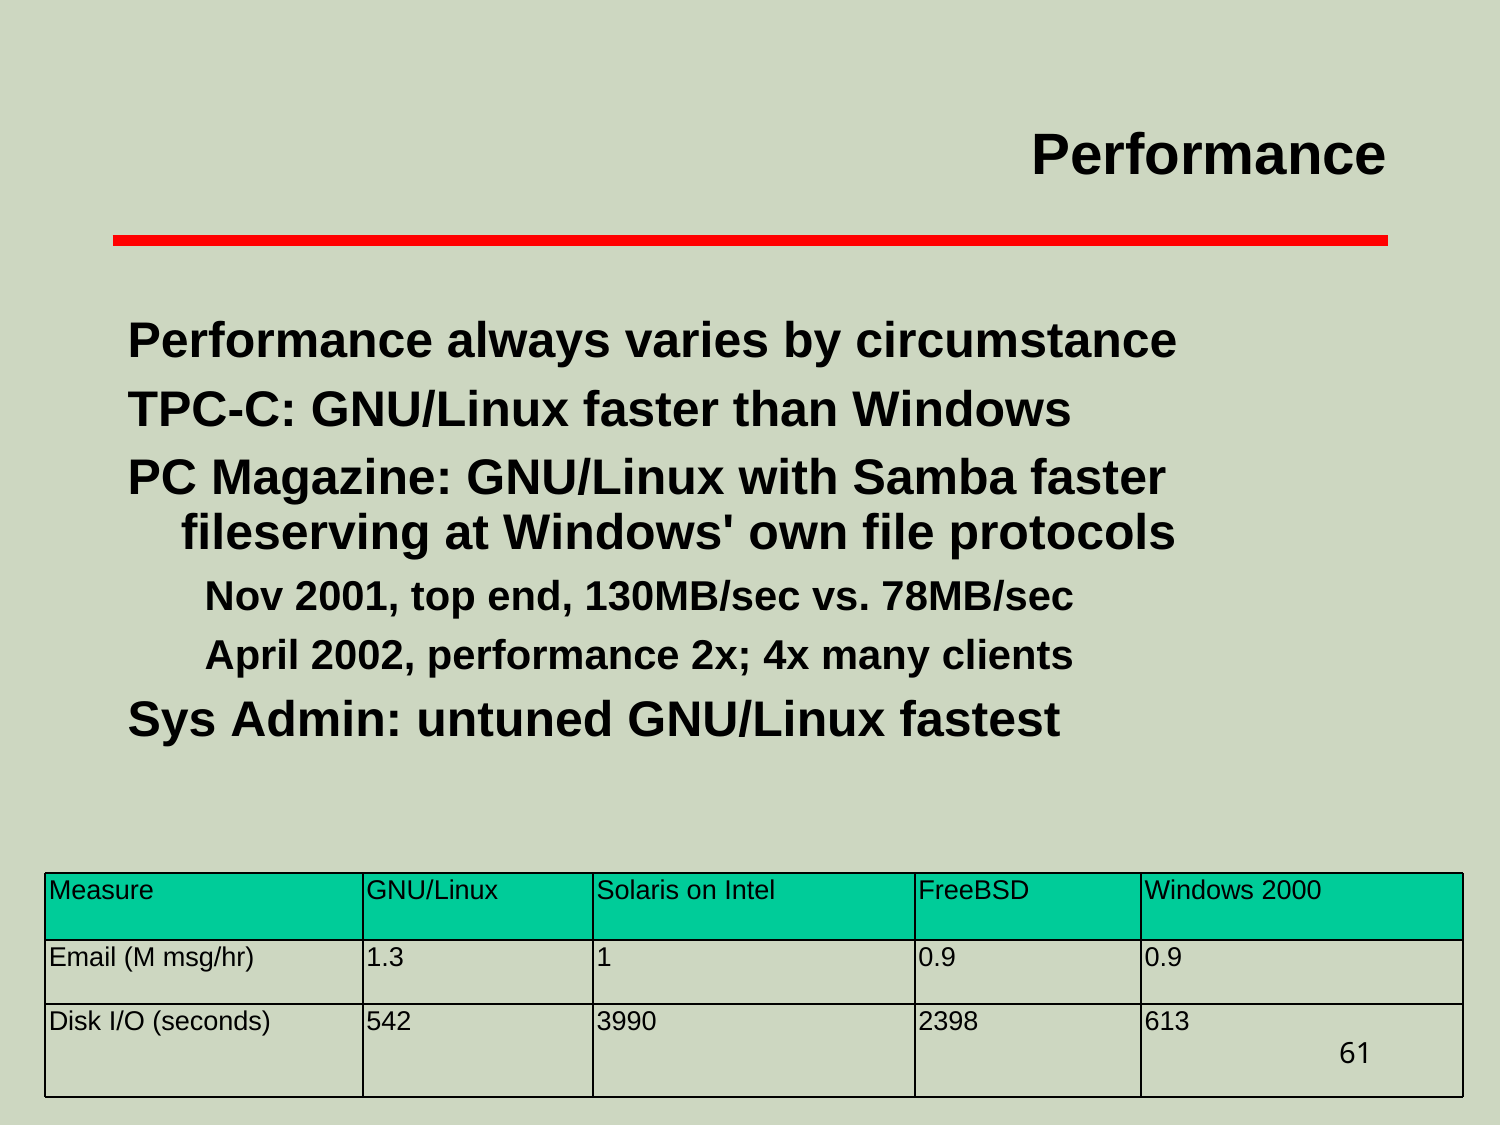

# Performance
Performance always varies by circumstance
TPC-C: GNU/Linux faster than Windows
PC Magazine: GNU/Linux with Samba faster fileserving at Windows' own file protocols
Nov 2001, top end, 130MB/sec vs. 78MB/sec
April 2002, performance 2x; 4x many clients
Sys Admin: untuned GNU/Linux fastest
Measure
GNU/Linux
Solaris on Intel
FreeBSD
Windows 2000
Email (M msg/hr)
1.3
1
0.9
0.9
Disk I/O (seconds)
542
3990
2398
613